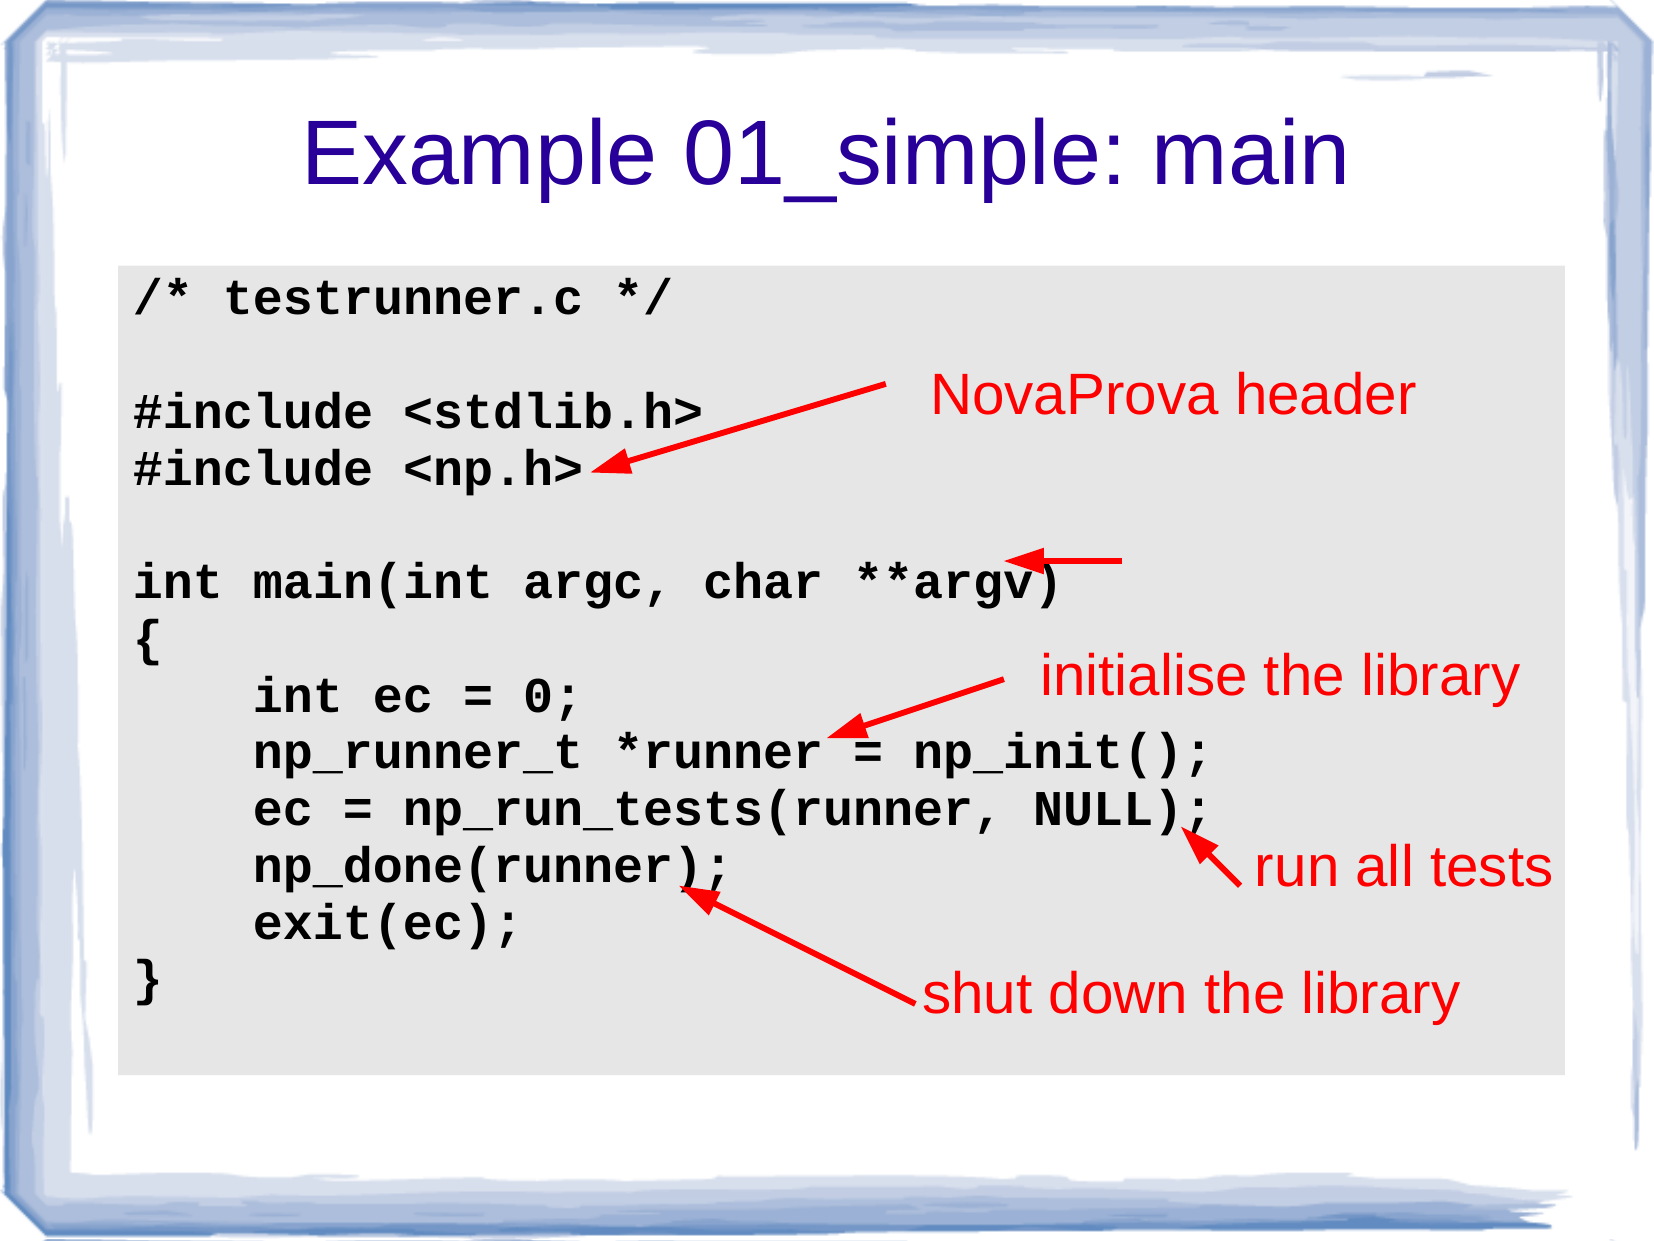

# Example 01_simple: main
/* testrunner.c */
#include <stdlib.h>
#include <np.h>
int main(int argc, char **argv)
{
 int ec = 0;
 np_runner_t *runner = np_init();
 ec = np_run_tests(runner, NULL);
 np_done(runner);
 exit(ec);
}
NovaProva header
initialise the library
run all tests
shut down the library